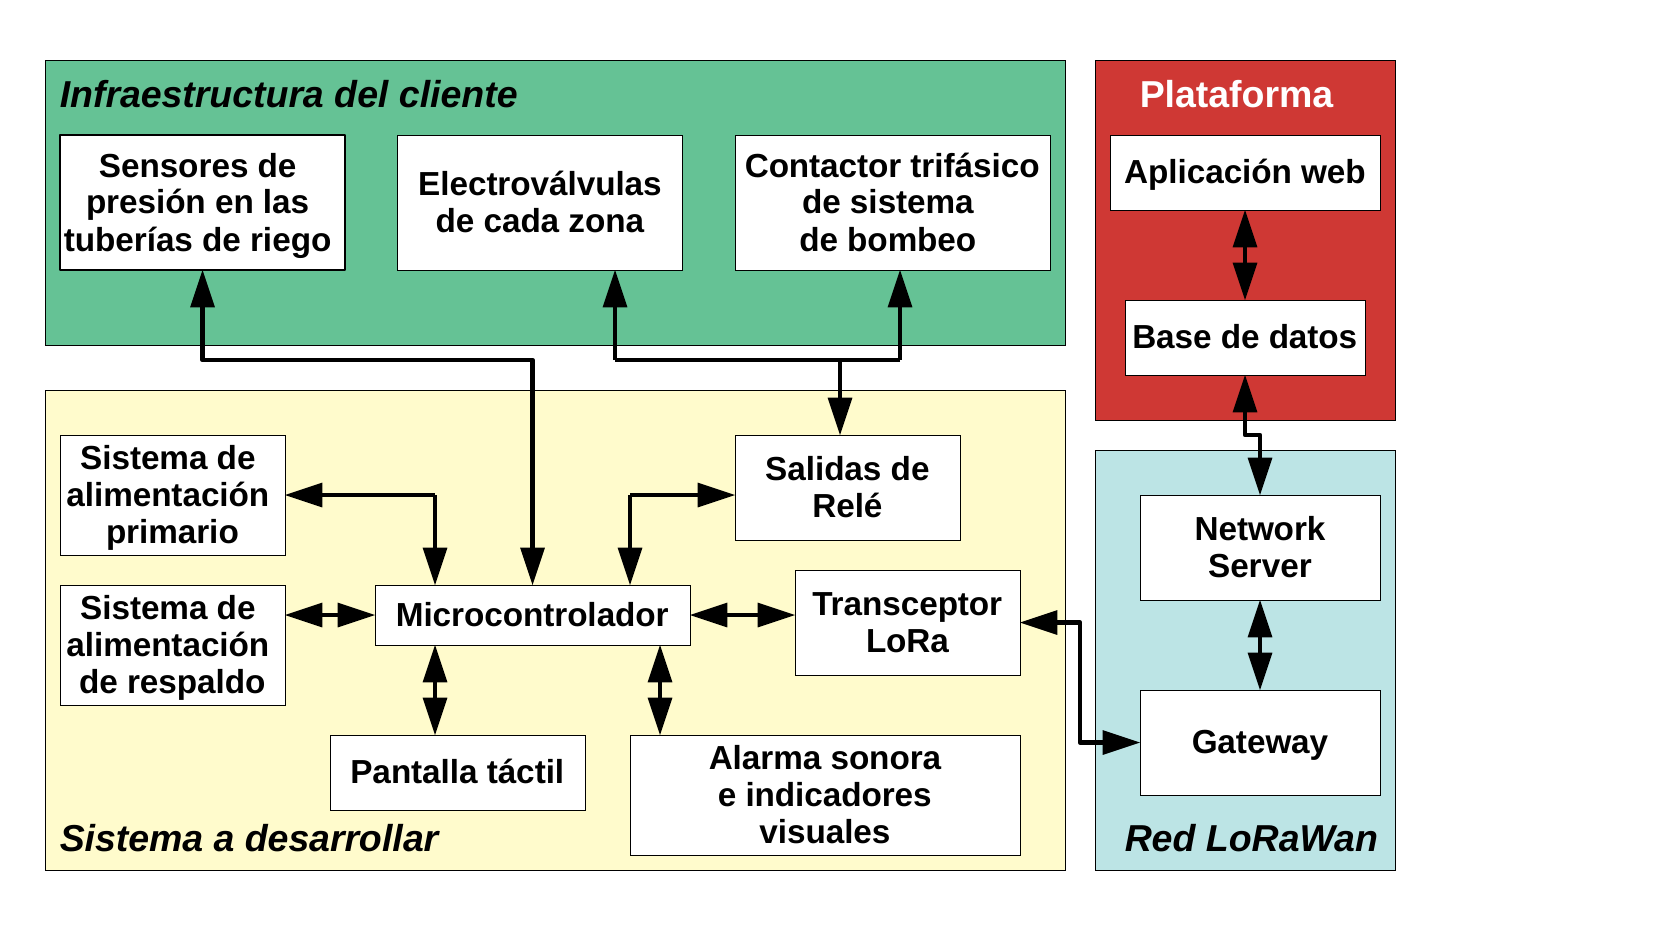

Infraestructura del cliente
Plataforma
Sensores de
presión en las
tuberías de riego
Electroválvulas
de cada zona
Contactor trifásico
de sistema
de bombeo
Aplicación web
Base de datos
Sistema de
alimentación
primario
Salidas de
Relé
Network
Server
Transceptor
LoRa
Sistema de
alimentación
de respaldo
Microcontrolador
Gateway
Pantalla táctil
Alarma sonora
e indicadores
visuales
Sistema a desarrollar
Red LoRaWan